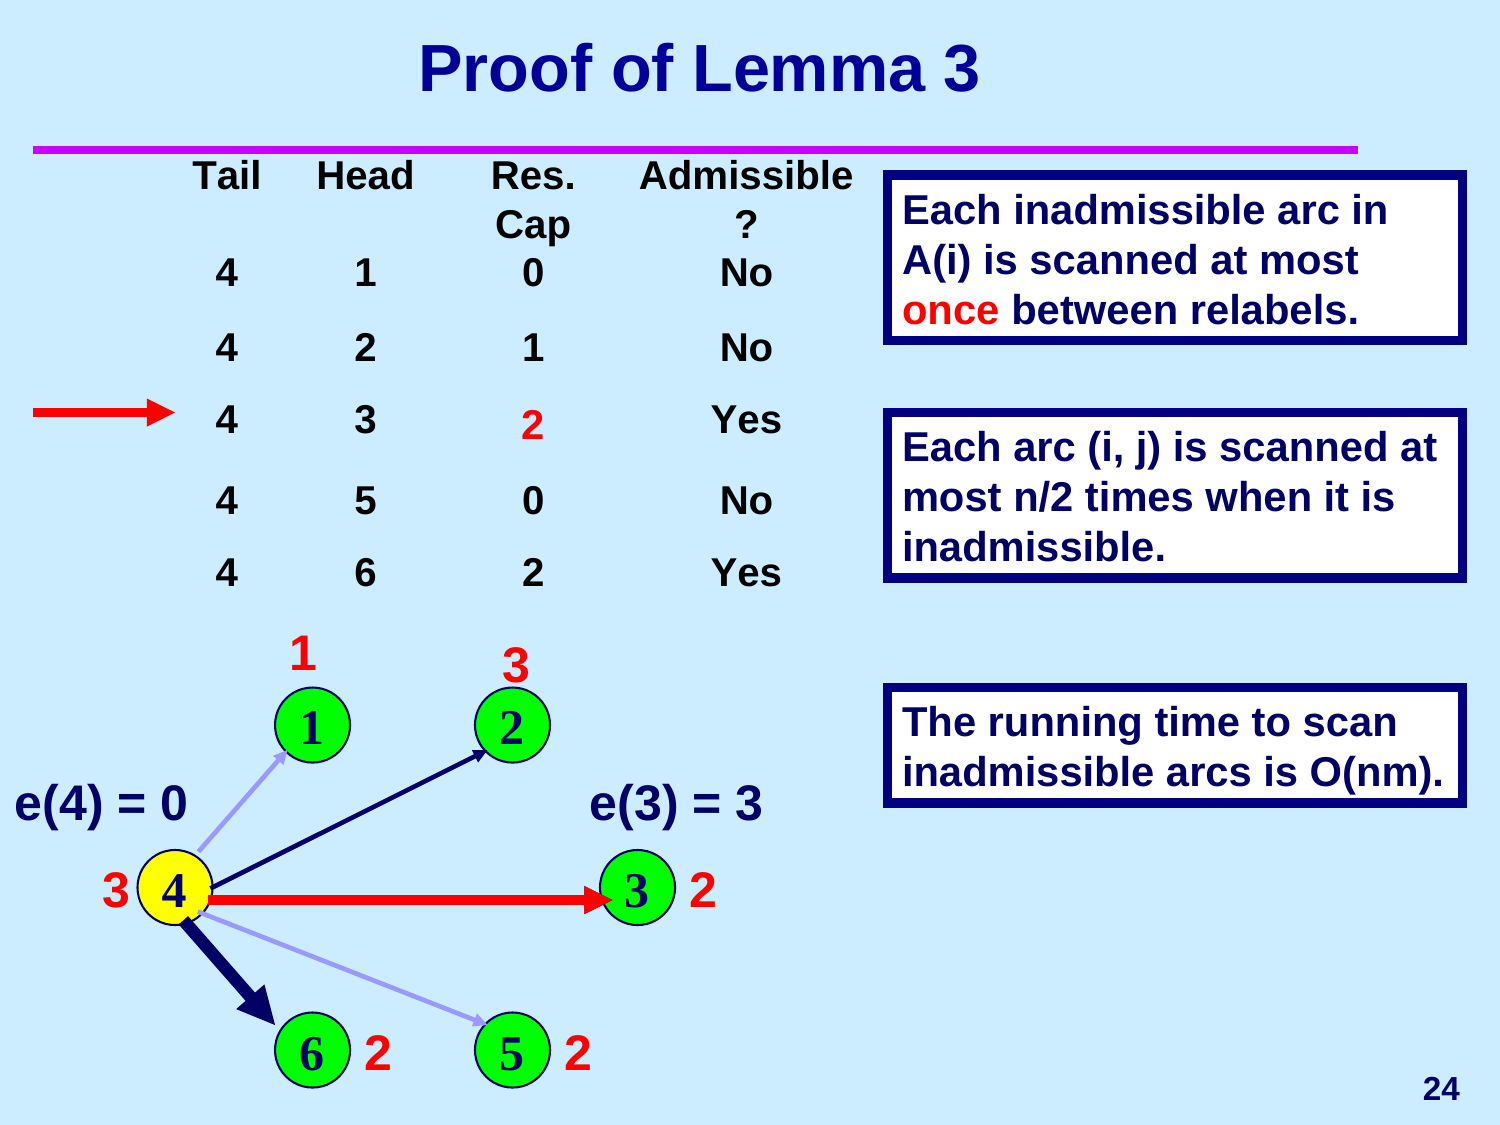

# Proof of Lemma 3
Each inadmissible arc in
A(i) is scanned at most once between relabels.
2
Each arc (i, j) is scanned at most n/2 times when it is inadmissible.
1
3
1
2
The running time to scan inadmissible arcs is O(nm).
e(4) = 2
e(4) = 0
e(3) = 1
e(3) = 3
3
4
3
2
6
2
5
2